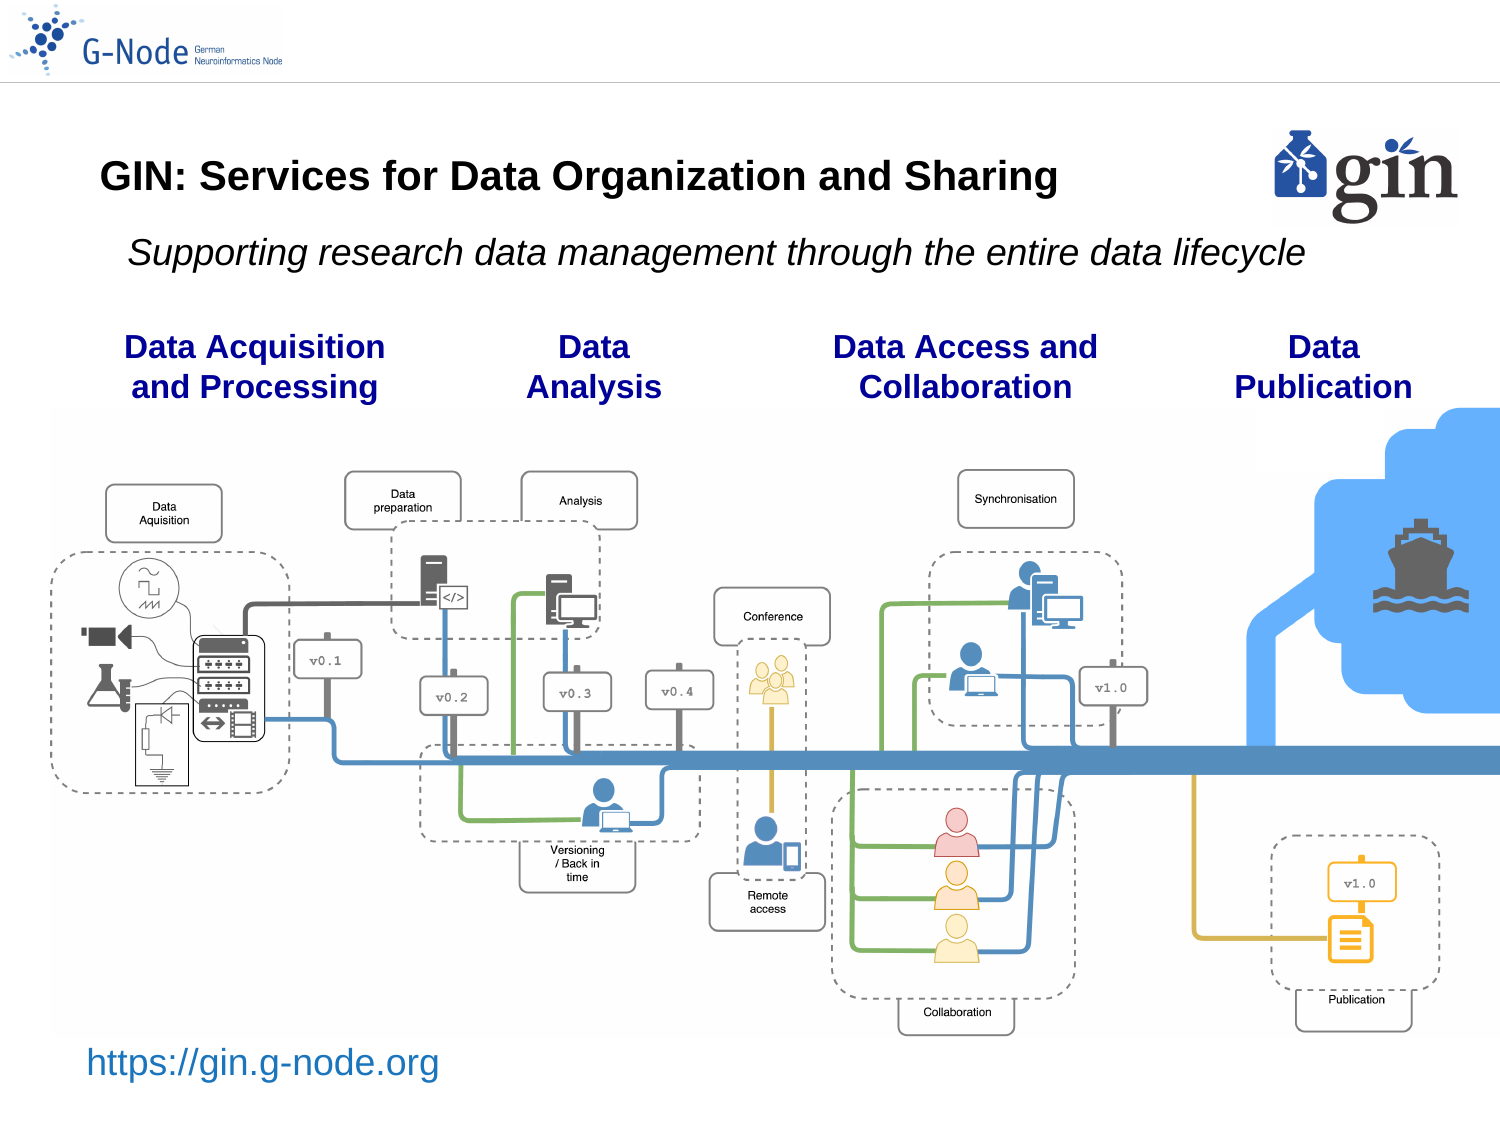

GIN: Services for Data Organization and Sharing
Supporting research data management through the entire data lifecycle
Data Acquisition
and Processing
Data
Analysis
Data Access and
Collaboration
Data
Publication
https://gin.g-node.org